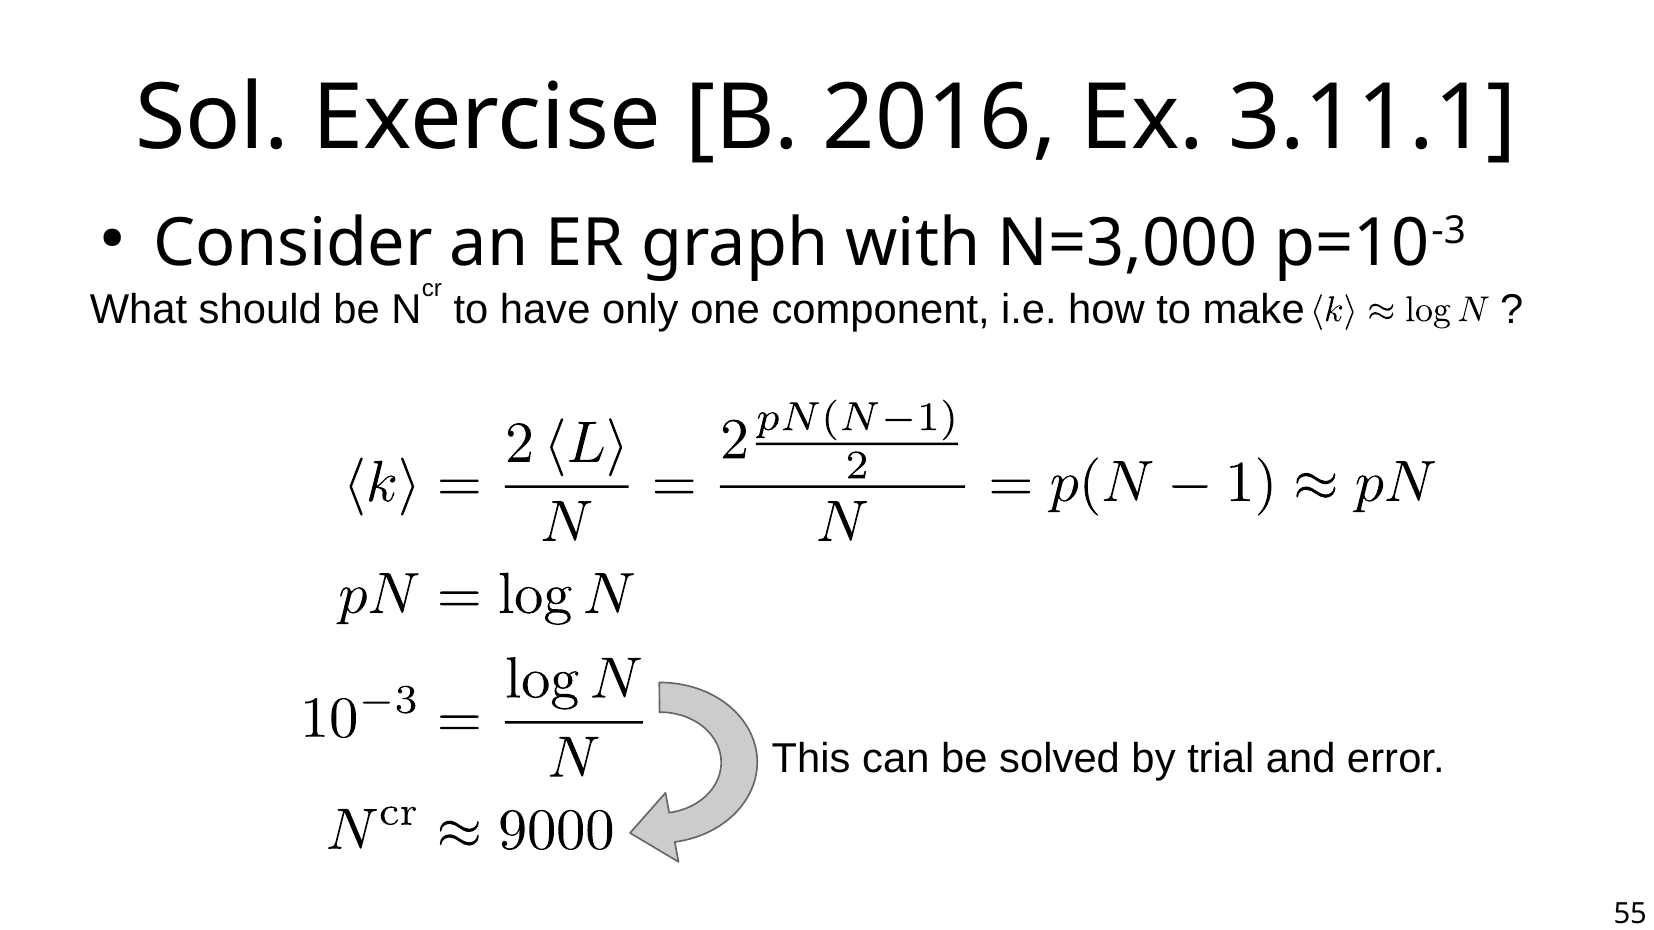

# Sol. Exercise [B. 2016, Ex. 3.11.1]
Consider an ER graph with N=3,000 p=10-3
What should be Ncr to have only one component, i.e. how to make ?
This can be solved by trial and error.
55